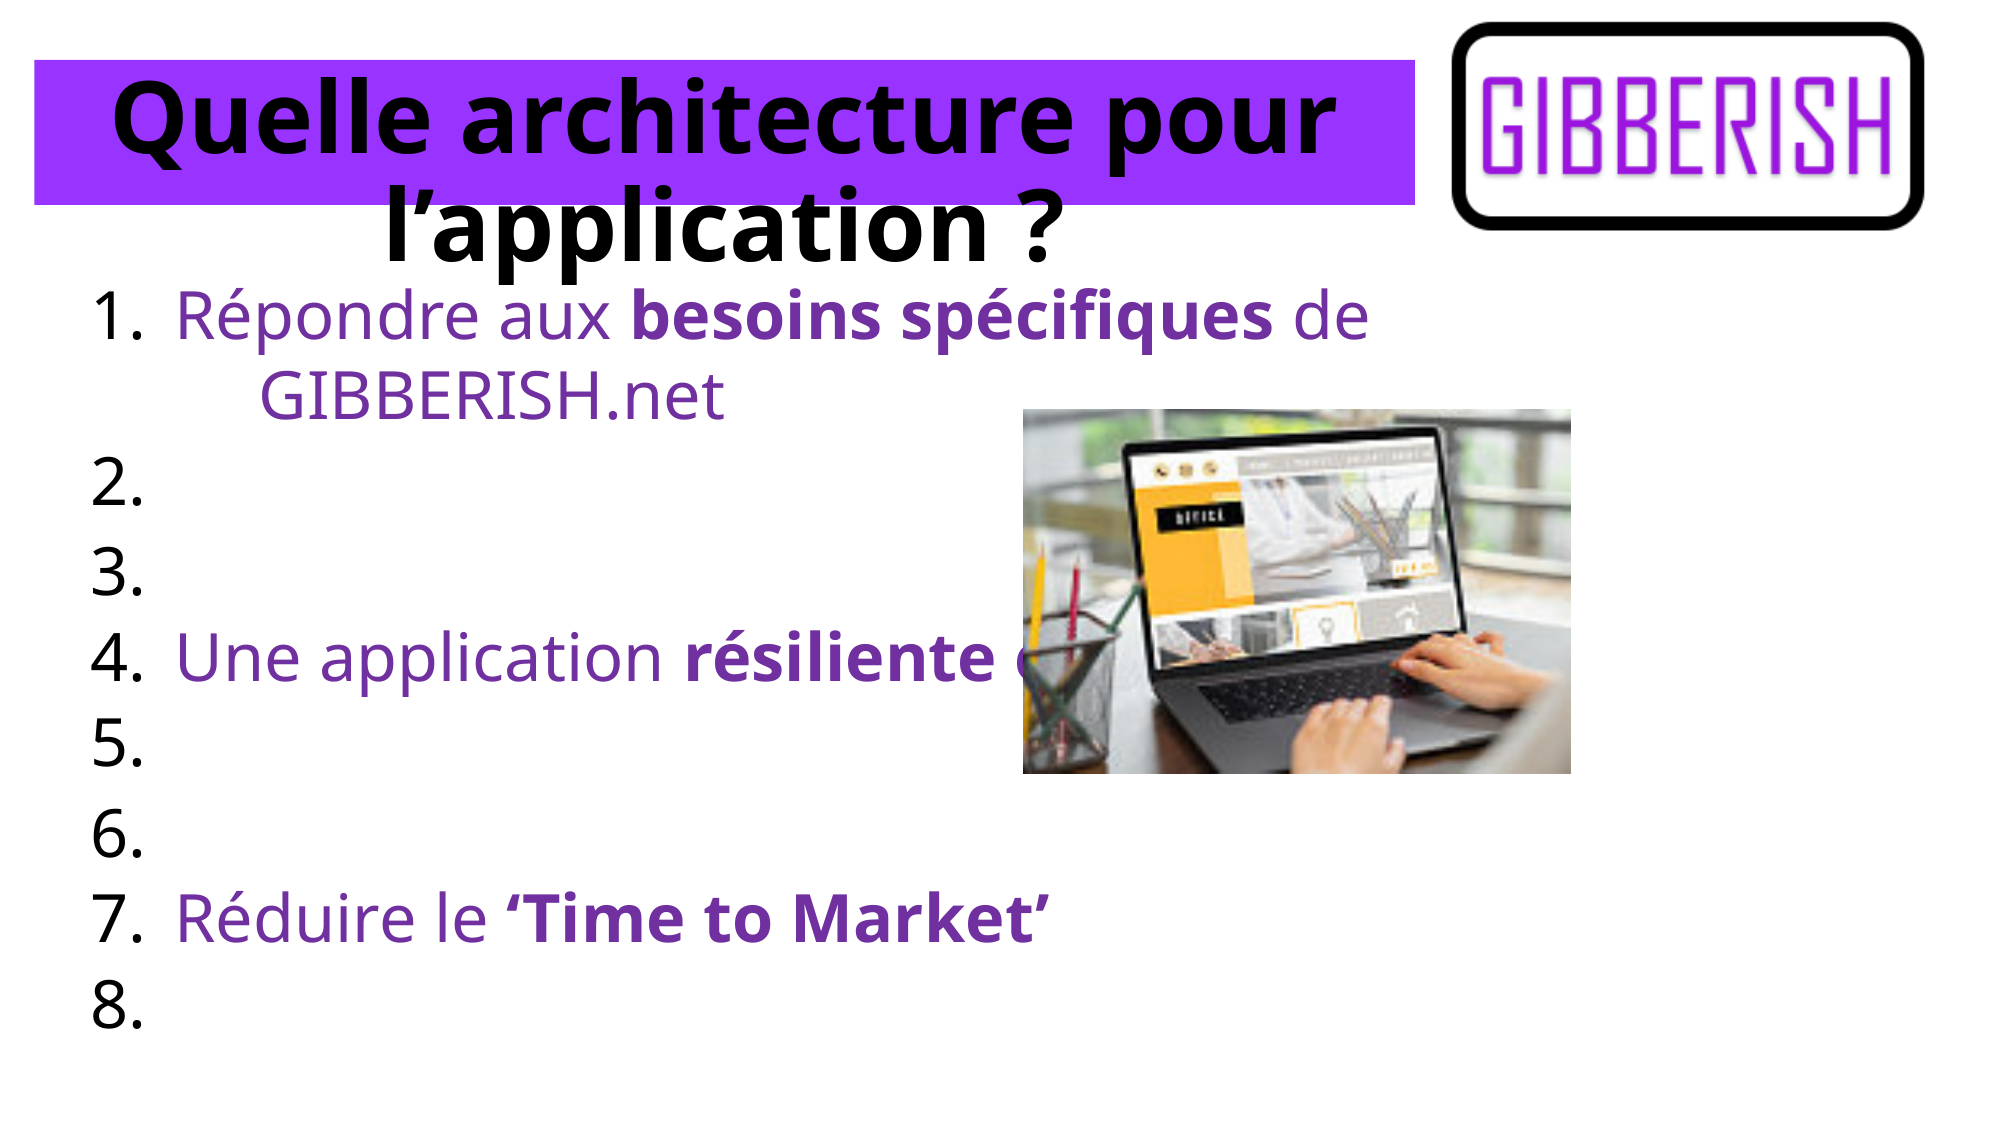

# Quelle architecture pour l’application ?
Répondre aux besoins spécifiques de GIBBERISH.net
Une application résiliente et flexible
Réduire le ‘Time to Market’